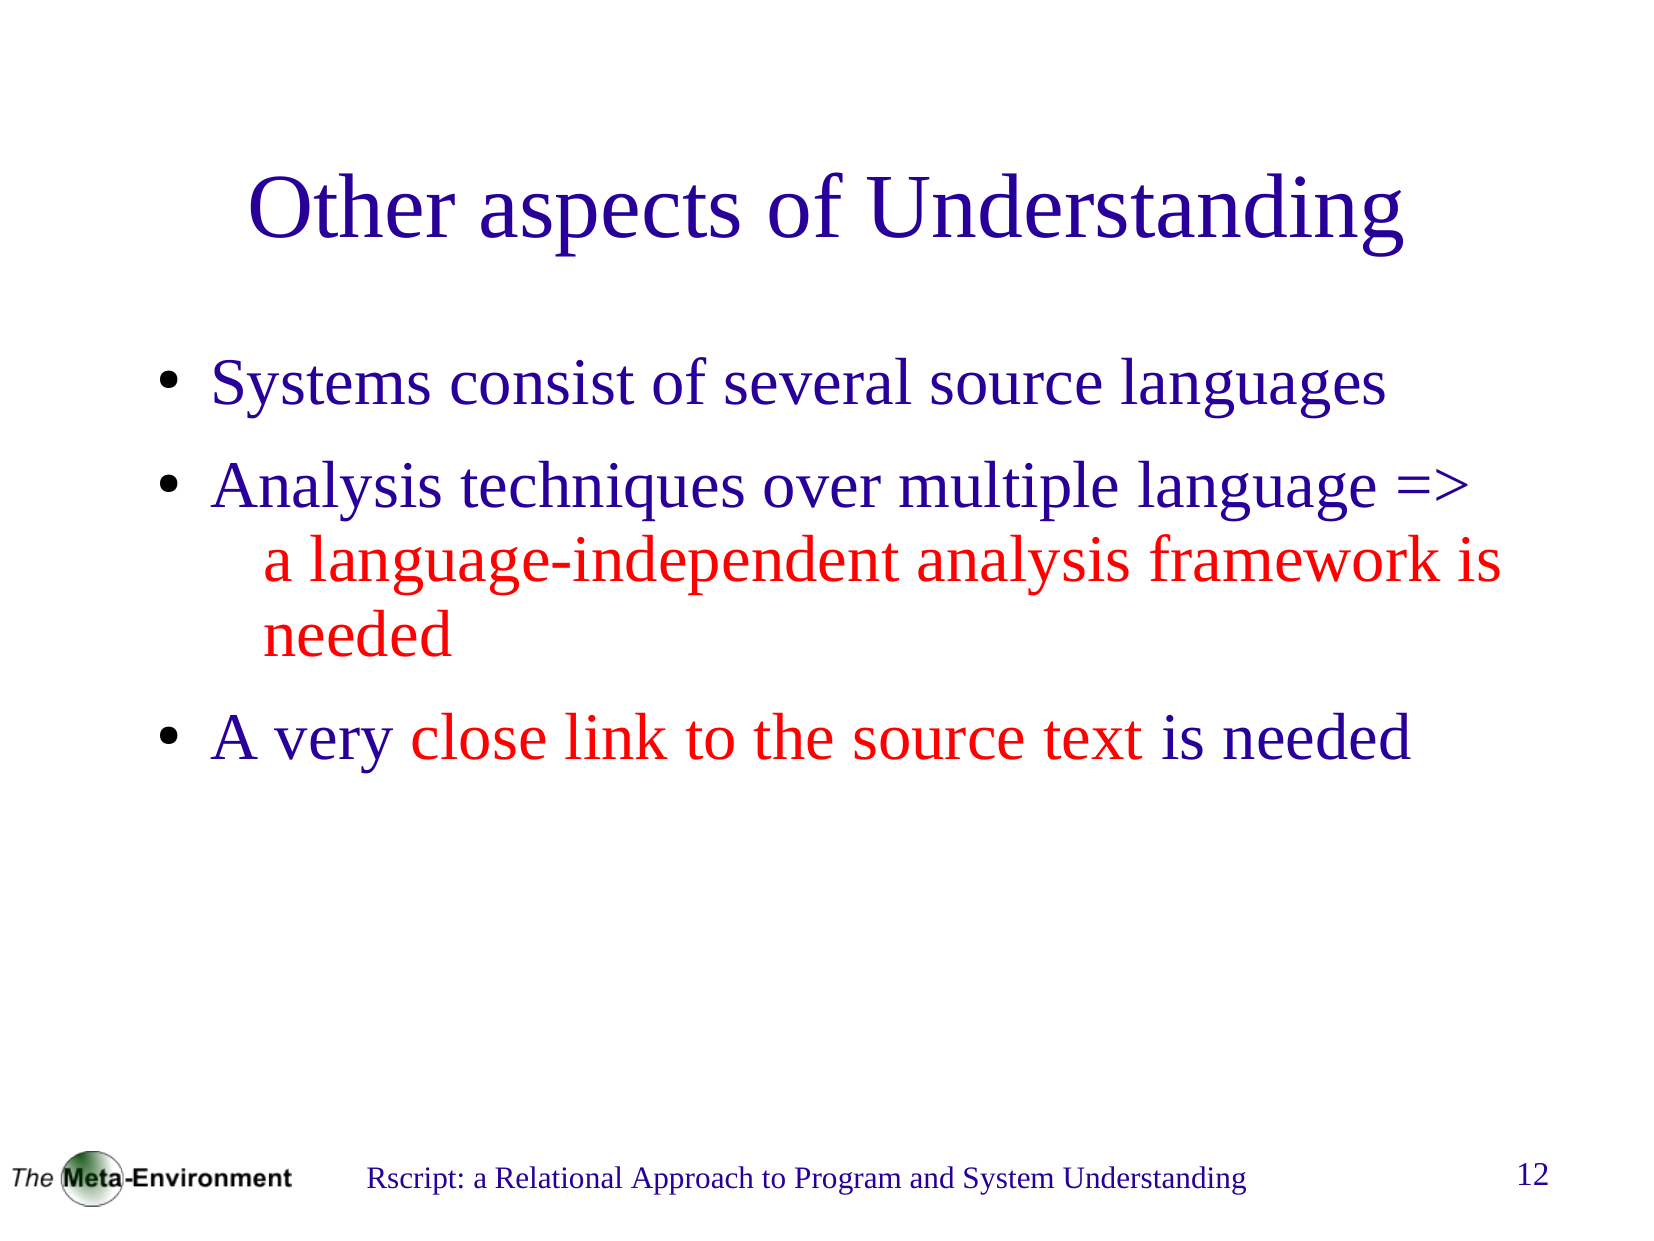

# Other aspects of Understanding
Systems consist of several source languages
Analysis techniques over multiple language => 	a language-independent analysis framework is needed
A very close link to the source text is needed